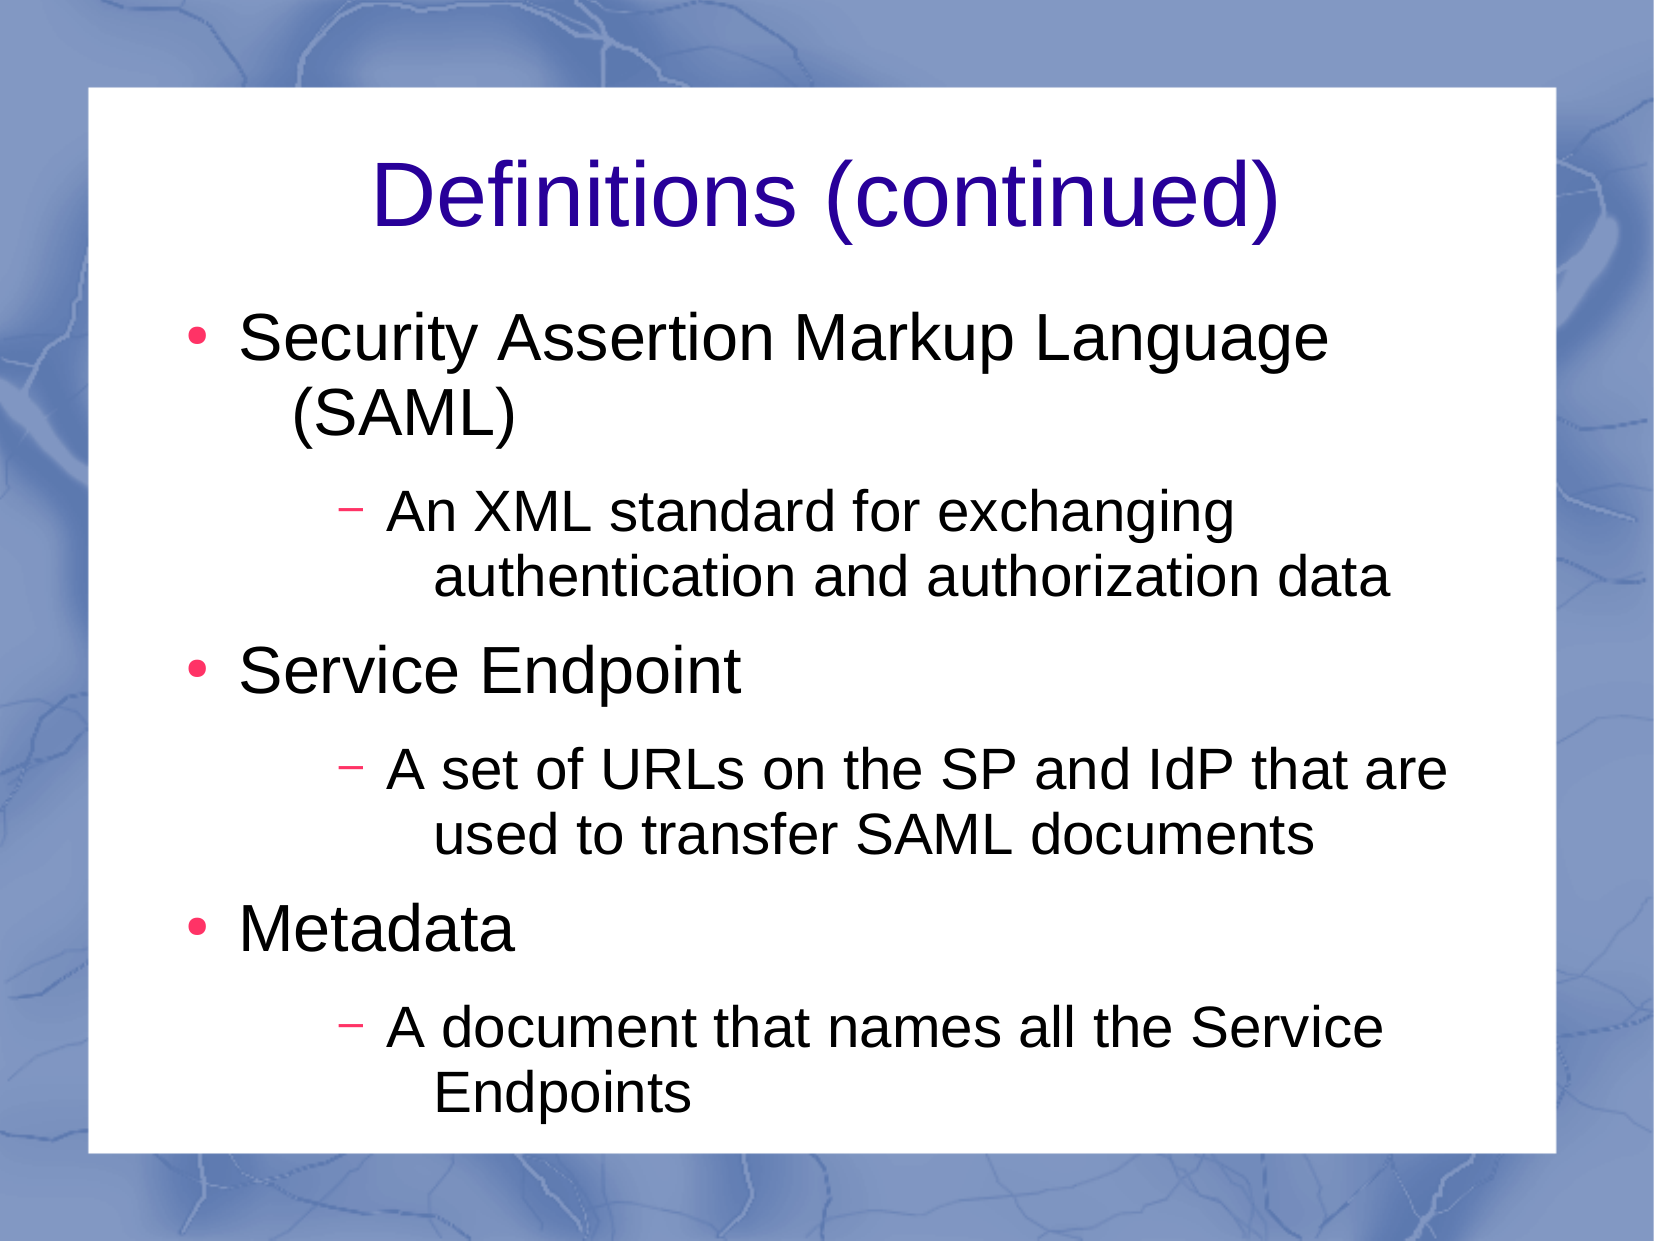

# Definitions (continued)
Security Assertion Markup Language (SAML)
An XML standard for exchanging authentication and authorization data
Service Endpoint
A set of URLs on the SP and IdP that are used to transfer SAML documents
Metadata
A document that names all the Service Endpoints